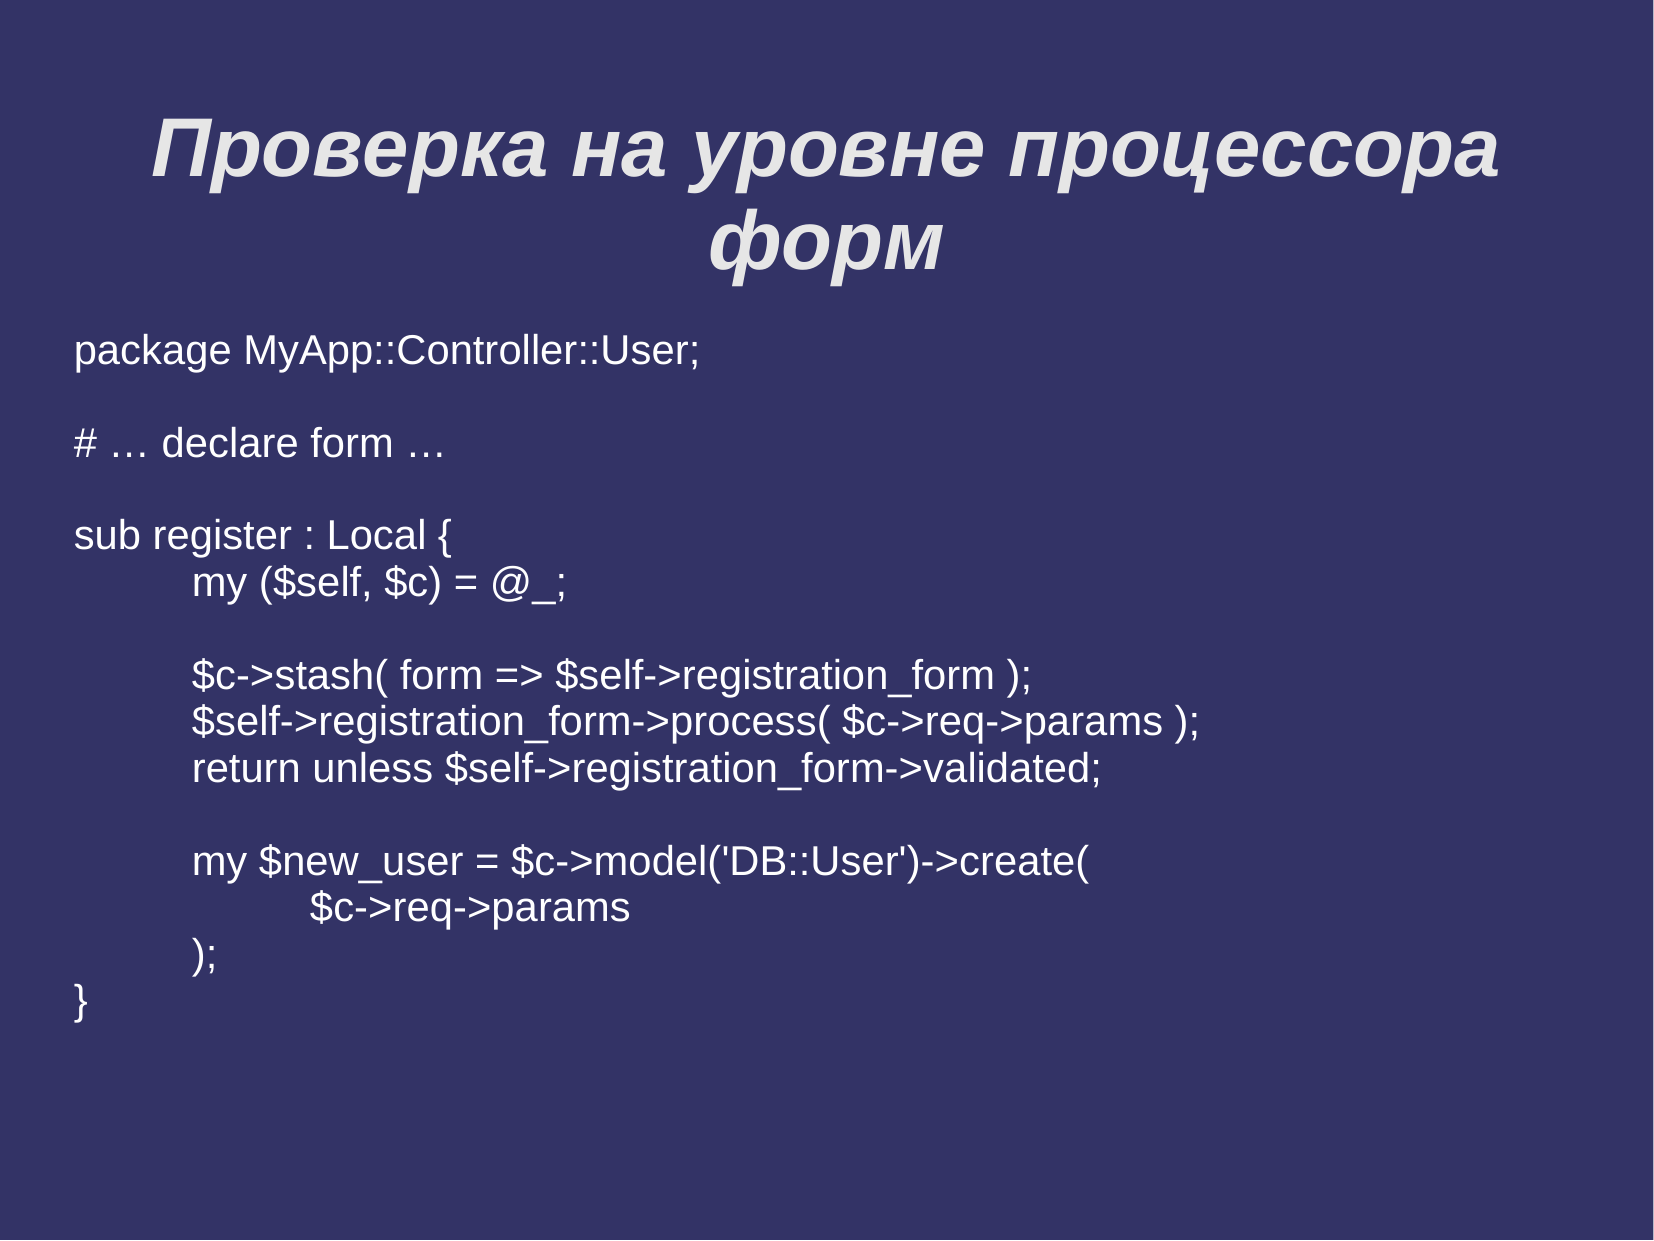

# Проверка на уровне процессора форм
package MyApp::Controller::User;
# … declare form …
sub register : Local {
	my ($self, $c) = @_;
	$c->stash( form => $self->registration_form );
	$self->registration_form->process( $c->req->params );
	return unless $self->registration_form->validated;
	my $new_user = $c->model('DB::User')->create(
		$c->req->params
	);
}